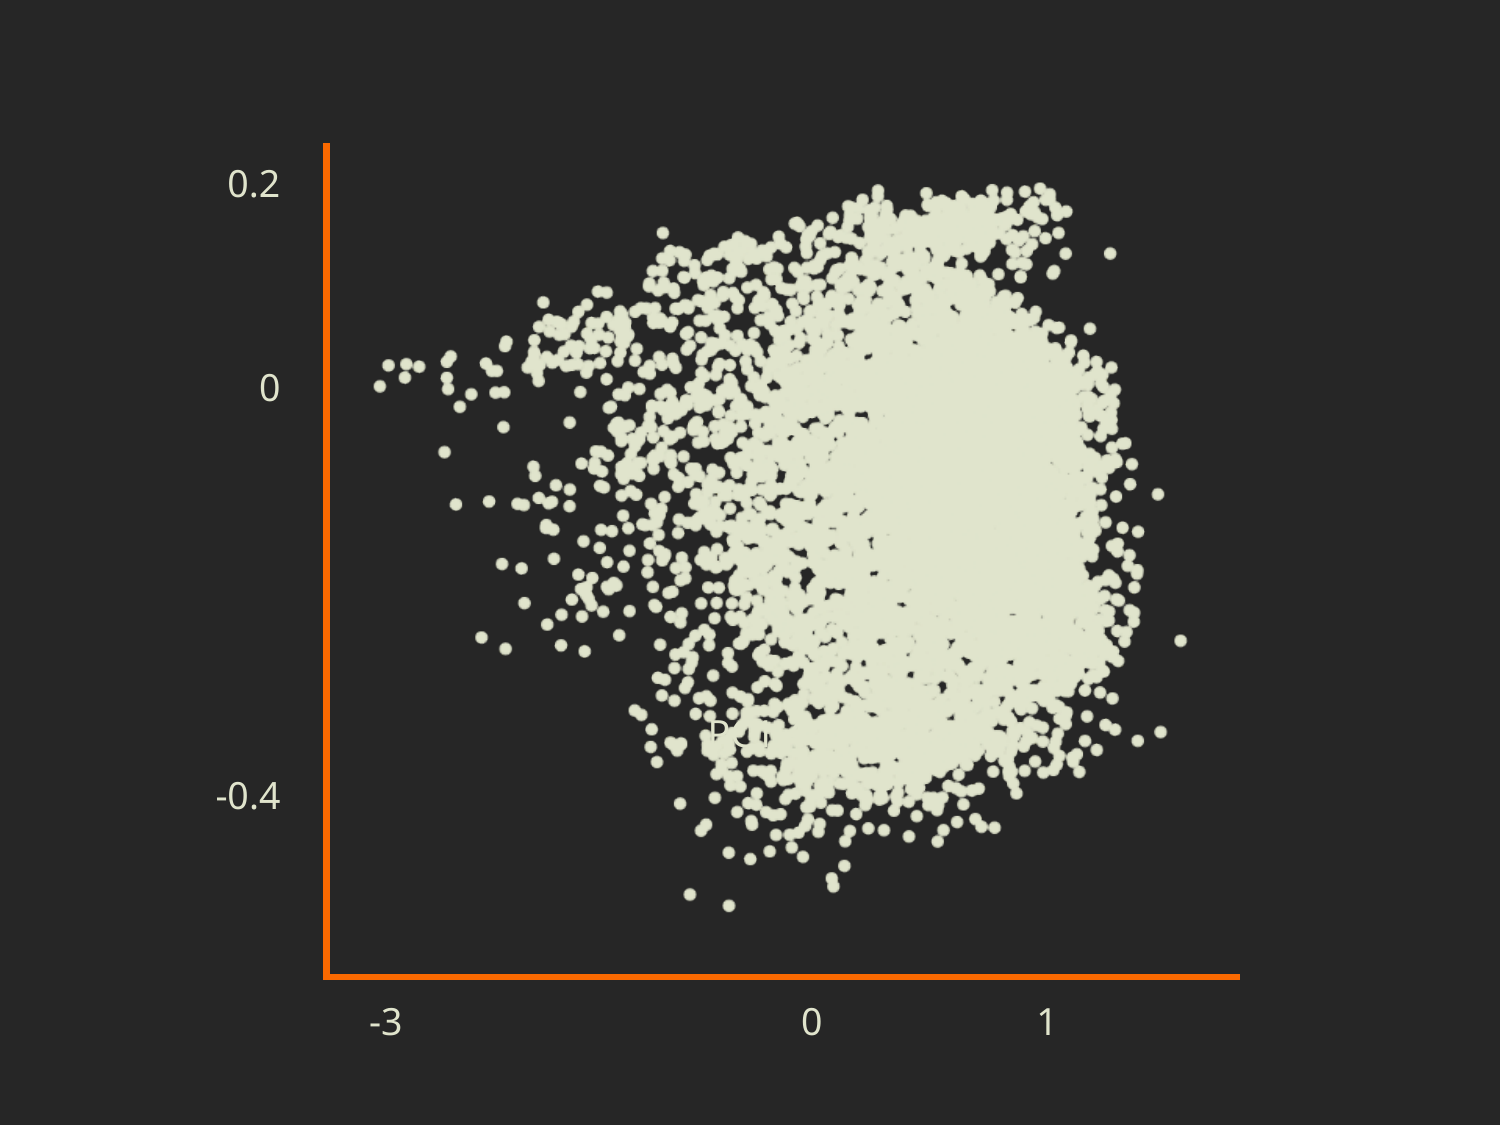

0.2
0
-0.4
-3 0 1
PC1 44